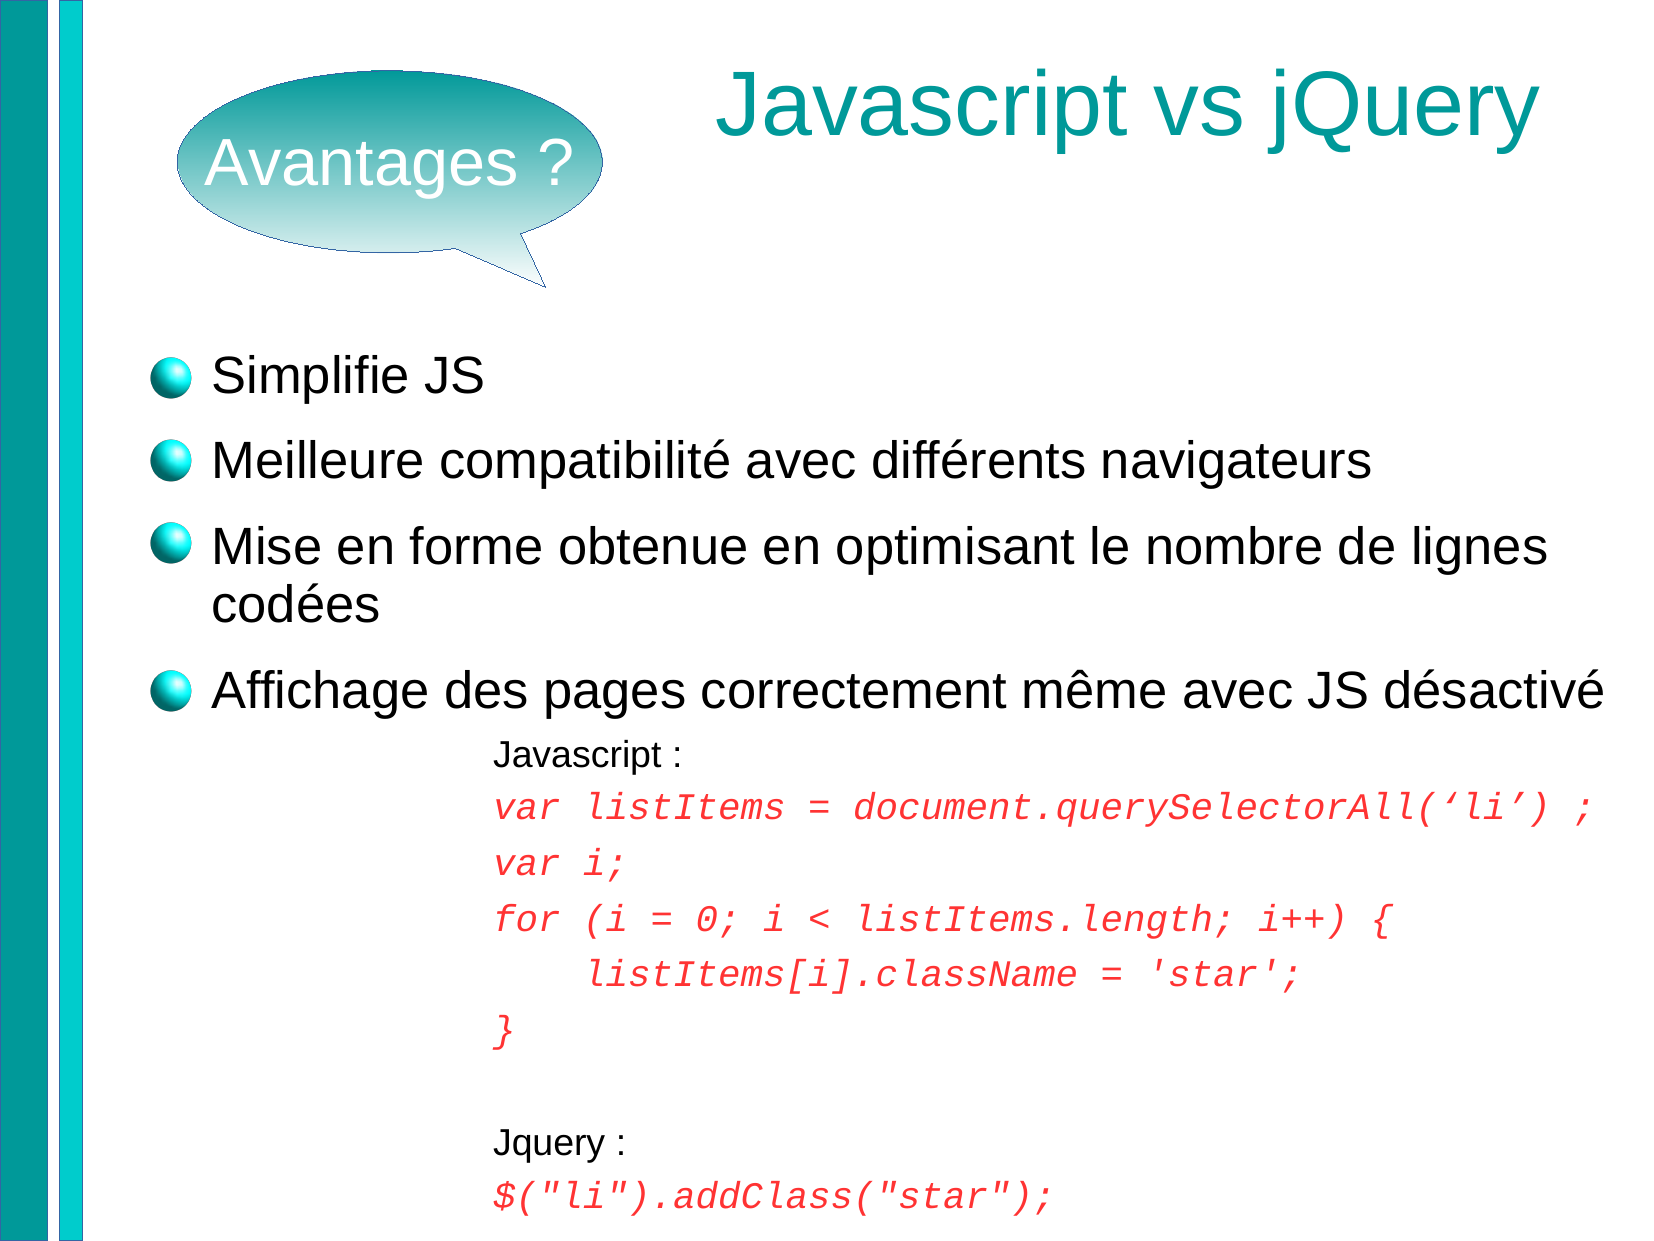

Javascript vs jQuery
Avantages ?
# Simplifie JS
Meilleure compatibilité avec différents navigateurs
Mise en forme obtenue en optimisant le nombre de lignes codées
Affichage des pages correctement même avec JS désactivé
Javascript :
var listItems = document.querySelectorAll(‘li’) ;
var i;
for (i = 0; i < listItems.length; i++) {
 listItems[i].className = 'star';
}
Jquery :
$("li").addClass("star");